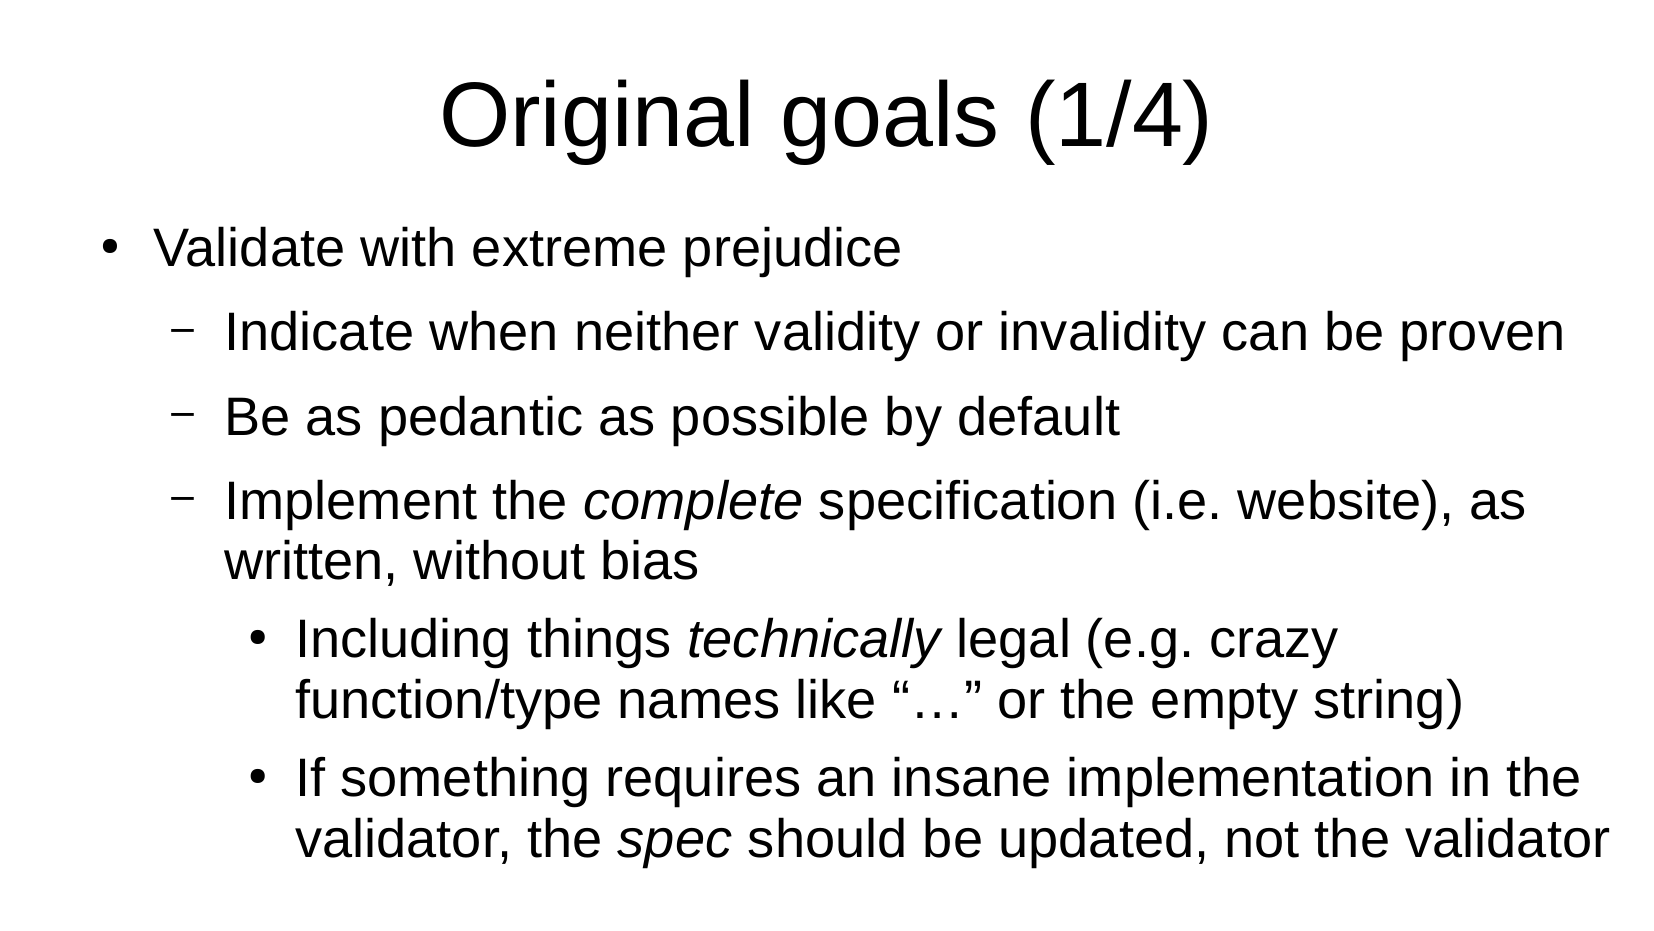

# Original goals (1/4)
Validate with extreme prejudice
Indicate when neither validity or invalidity can be proven
Be as pedantic as possible by default
Implement the complete specification (i.e. website), as written, without bias
Including things technically legal (e.g. crazy function/type names like “…” or the empty string)
If something requires an insane implementation in the validator, the spec should be updated, not the validator